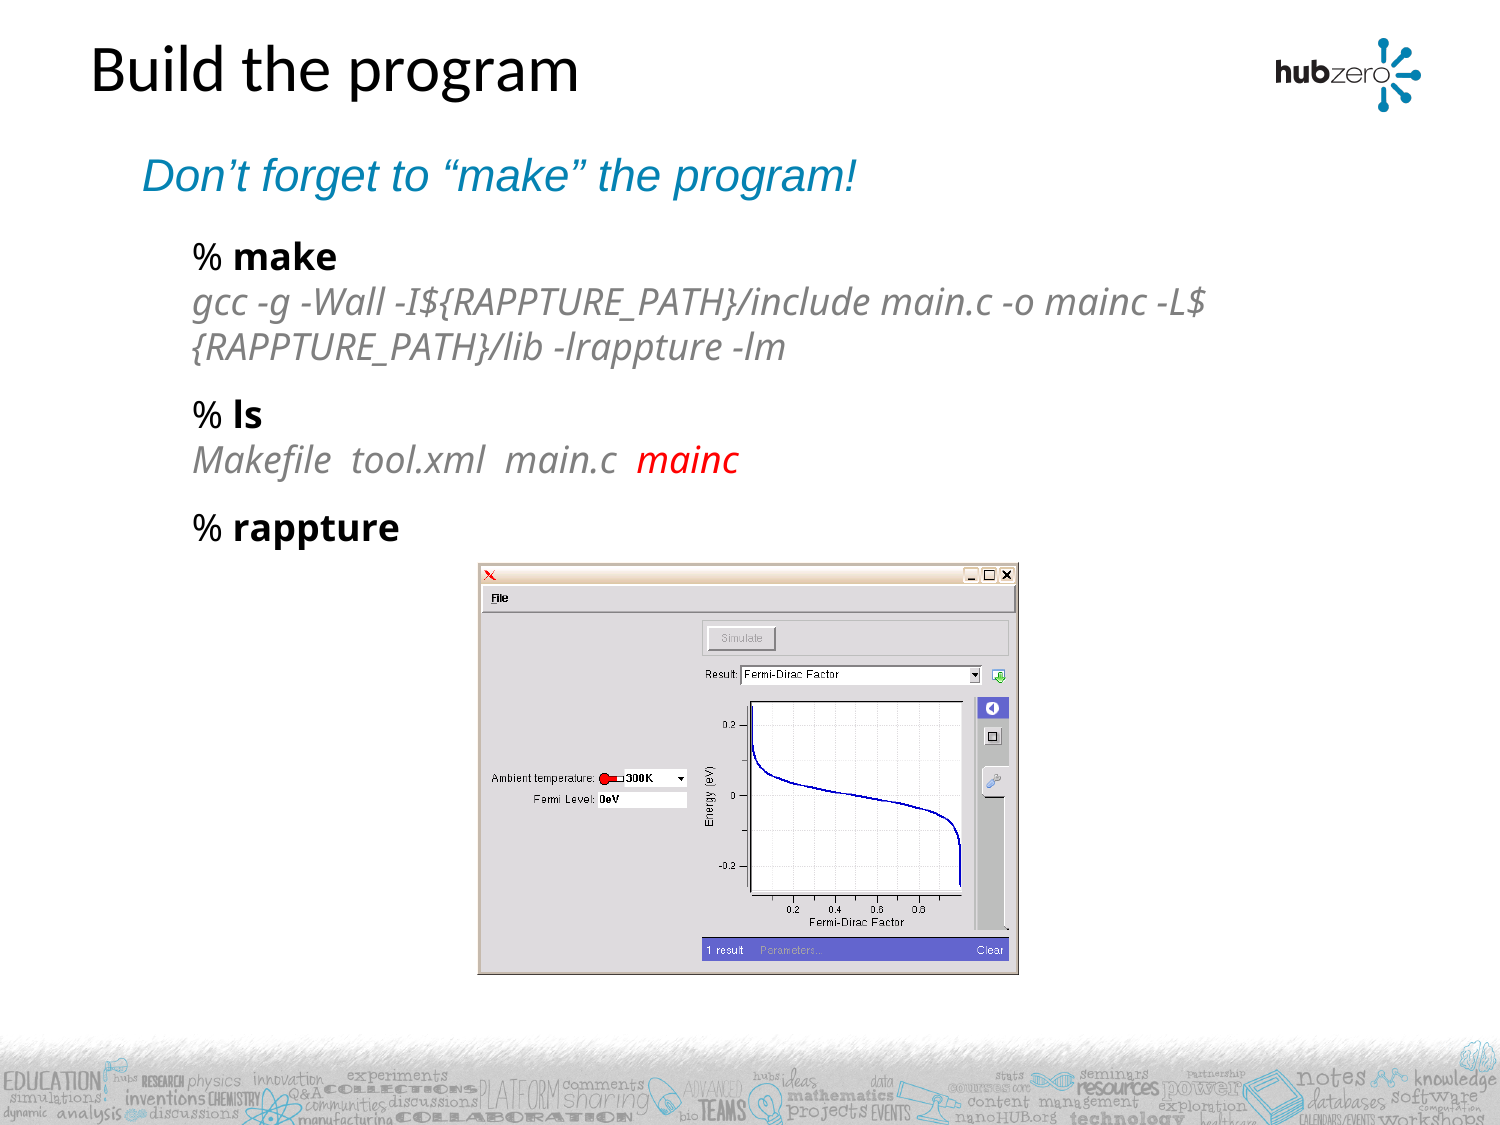

Build the program
Don’t forget to “make” the program!
% make
gcc -g -Wall -I${RAPPTURE_PATH}/include main.c -o mainc -L${RAPPTURE_PATH}/lib -lrappture -lm
% ls
Makefile tool.xml main.c mainc
% rappture